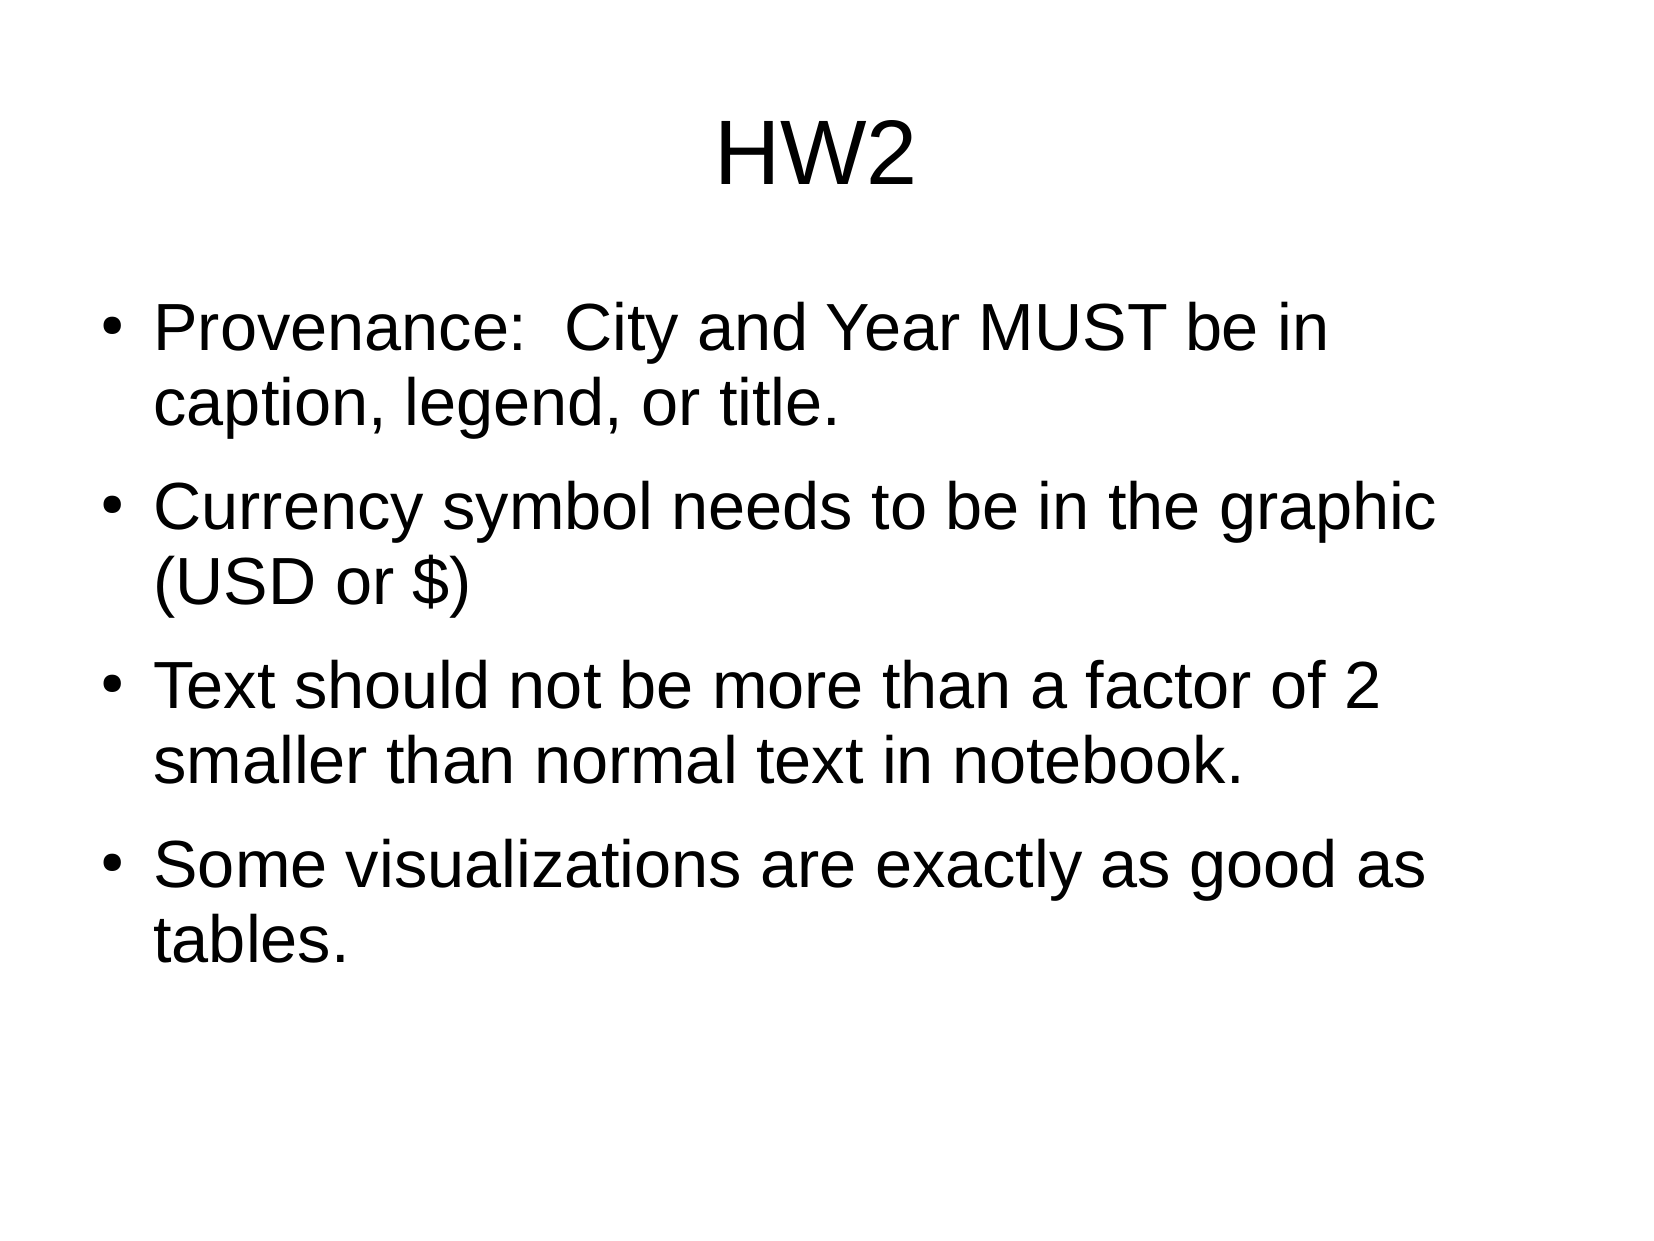

# HW2
Provenance: City and Year MUST be in caption, legend, or title.
Currency symbol needs to be in the graphic (USD or $)
Text should not be more than a factor of 2 smaller than normal text in notebook.
Some visualizations are exactly as good as tables.